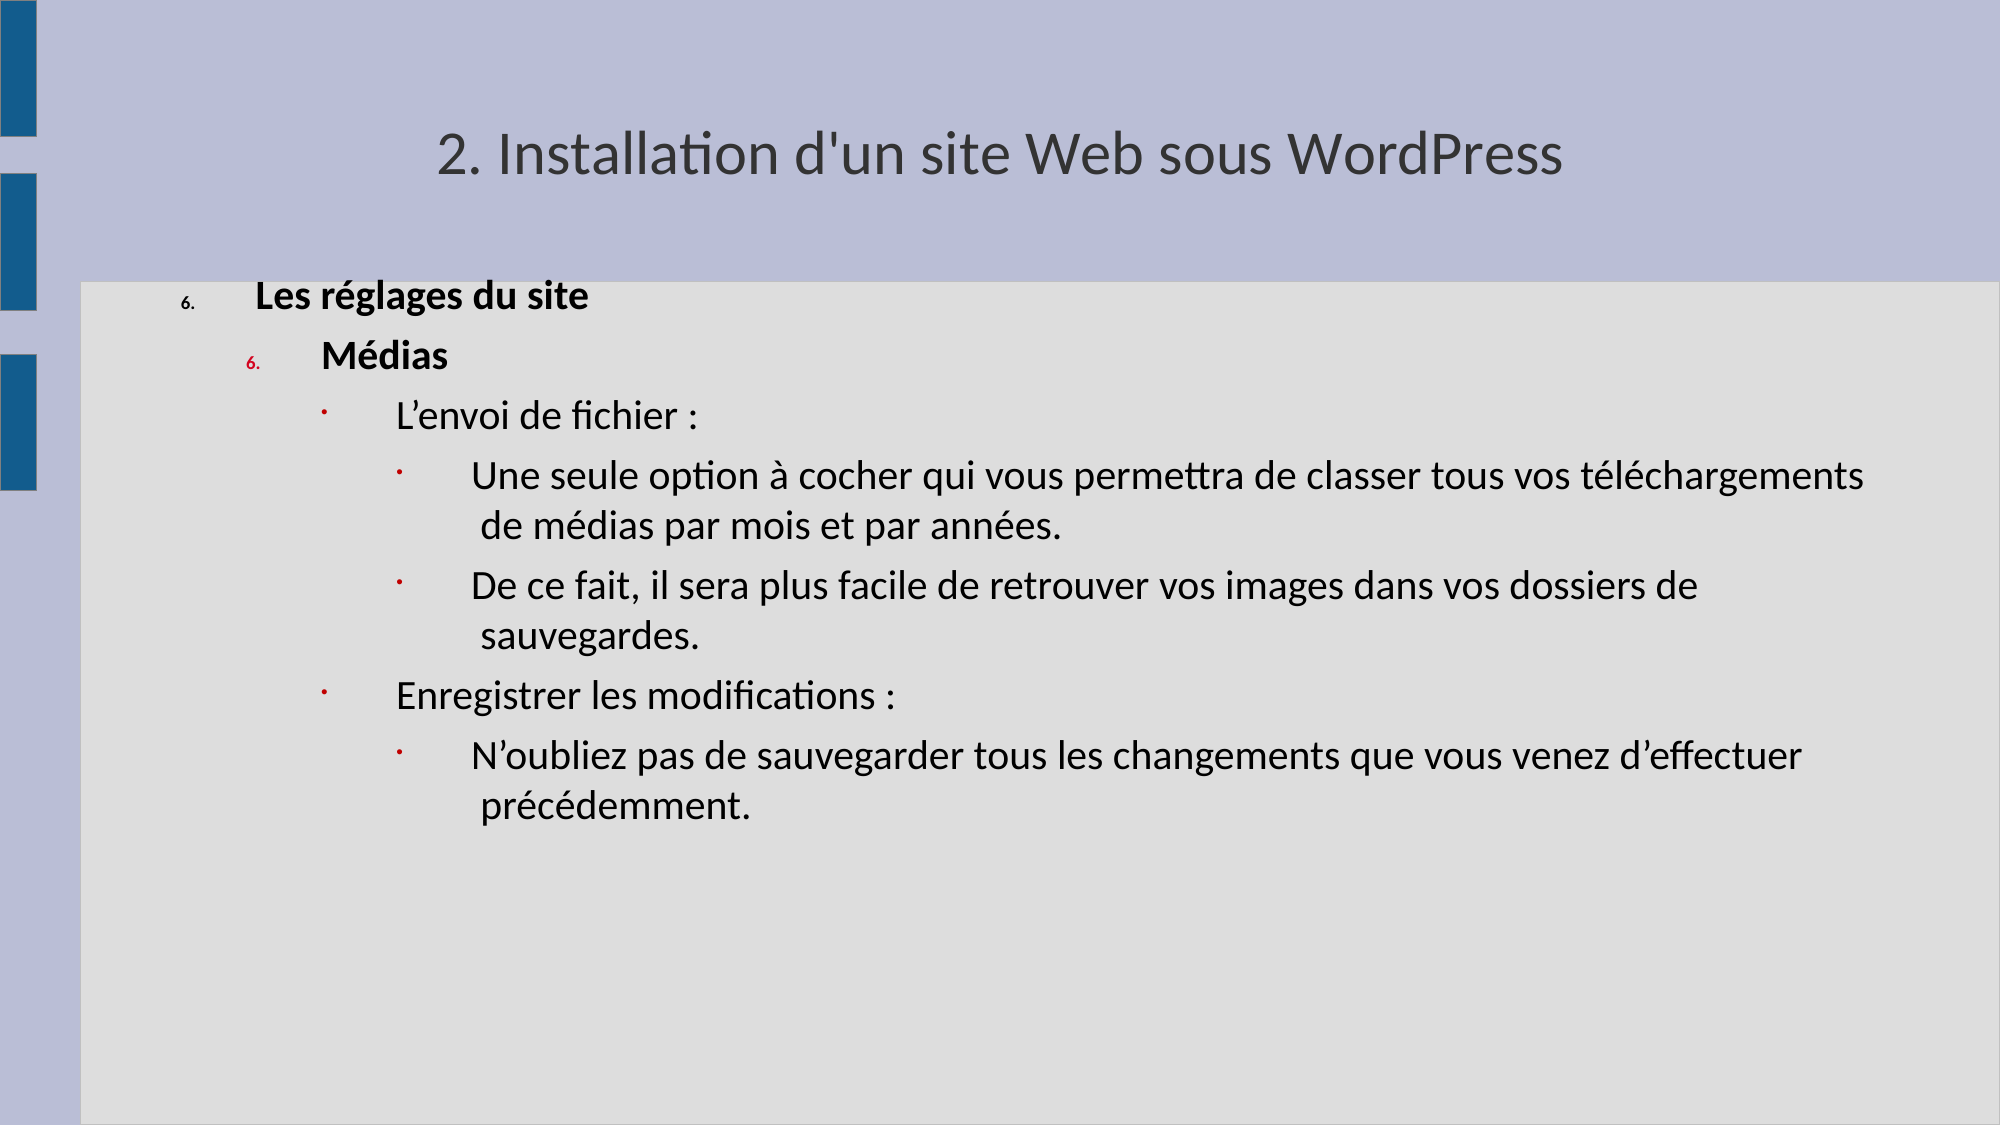

# 2. Installation d'un site Web sous WordPress
Les réglages du site
Médias
L’envoi de fichier :
Une seule option à cocher qui vous permettra de classer tous vos téléchargements de médias par mois et par années.
De ce fait, il sera plus facile de retrouver vos images dans vos dossiers de sauvegardes.
Enregistrer les modifications :
N’oubliez pas de sauvegarder tous les changements que vous venez d’effectuer précédemment.